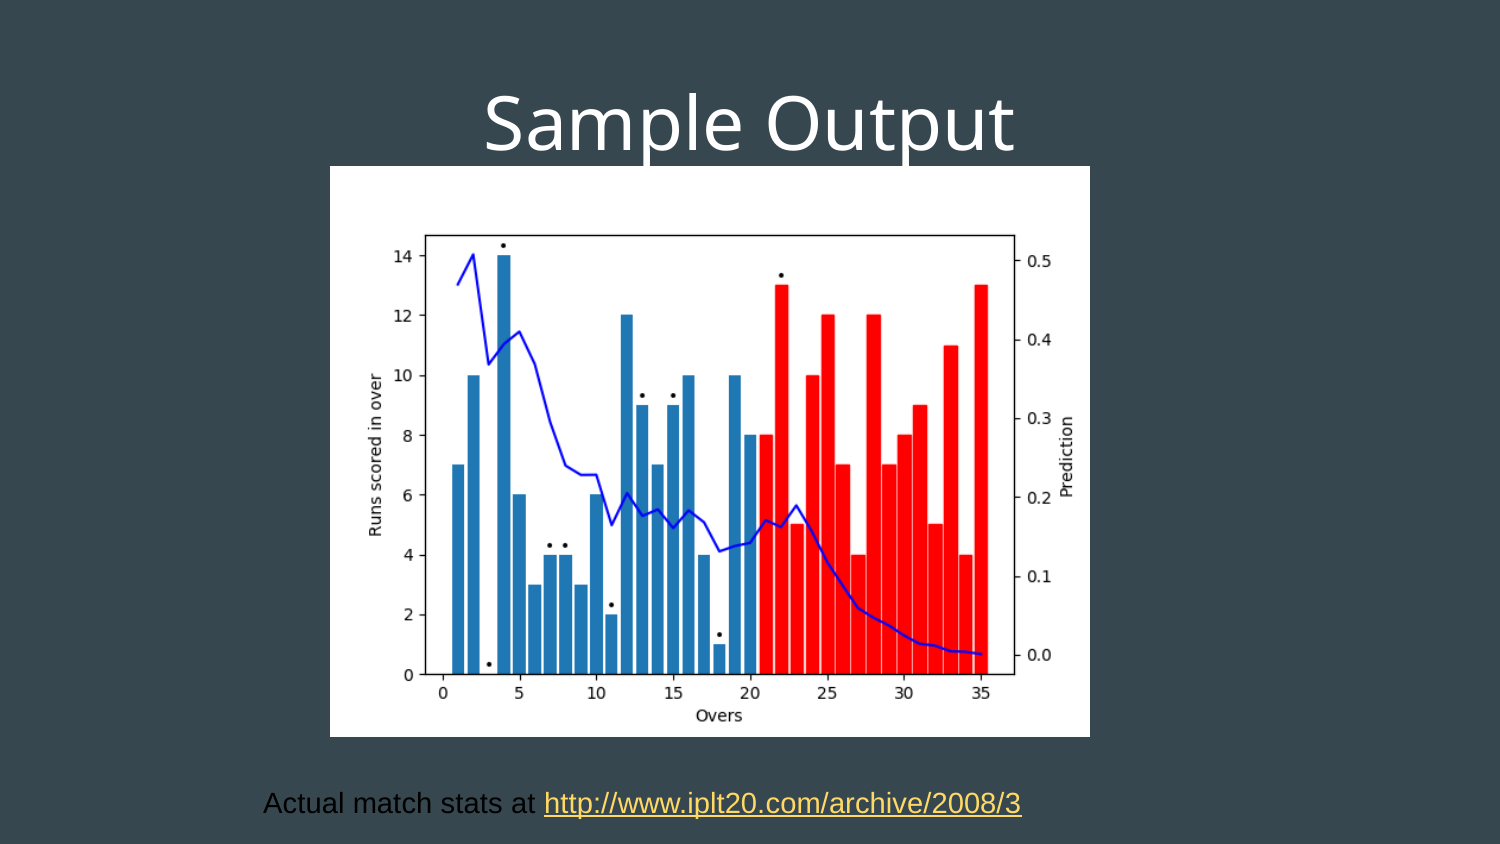

# Sample Output
Actual match stats at http://www.iplt20.com/archive/2008/3